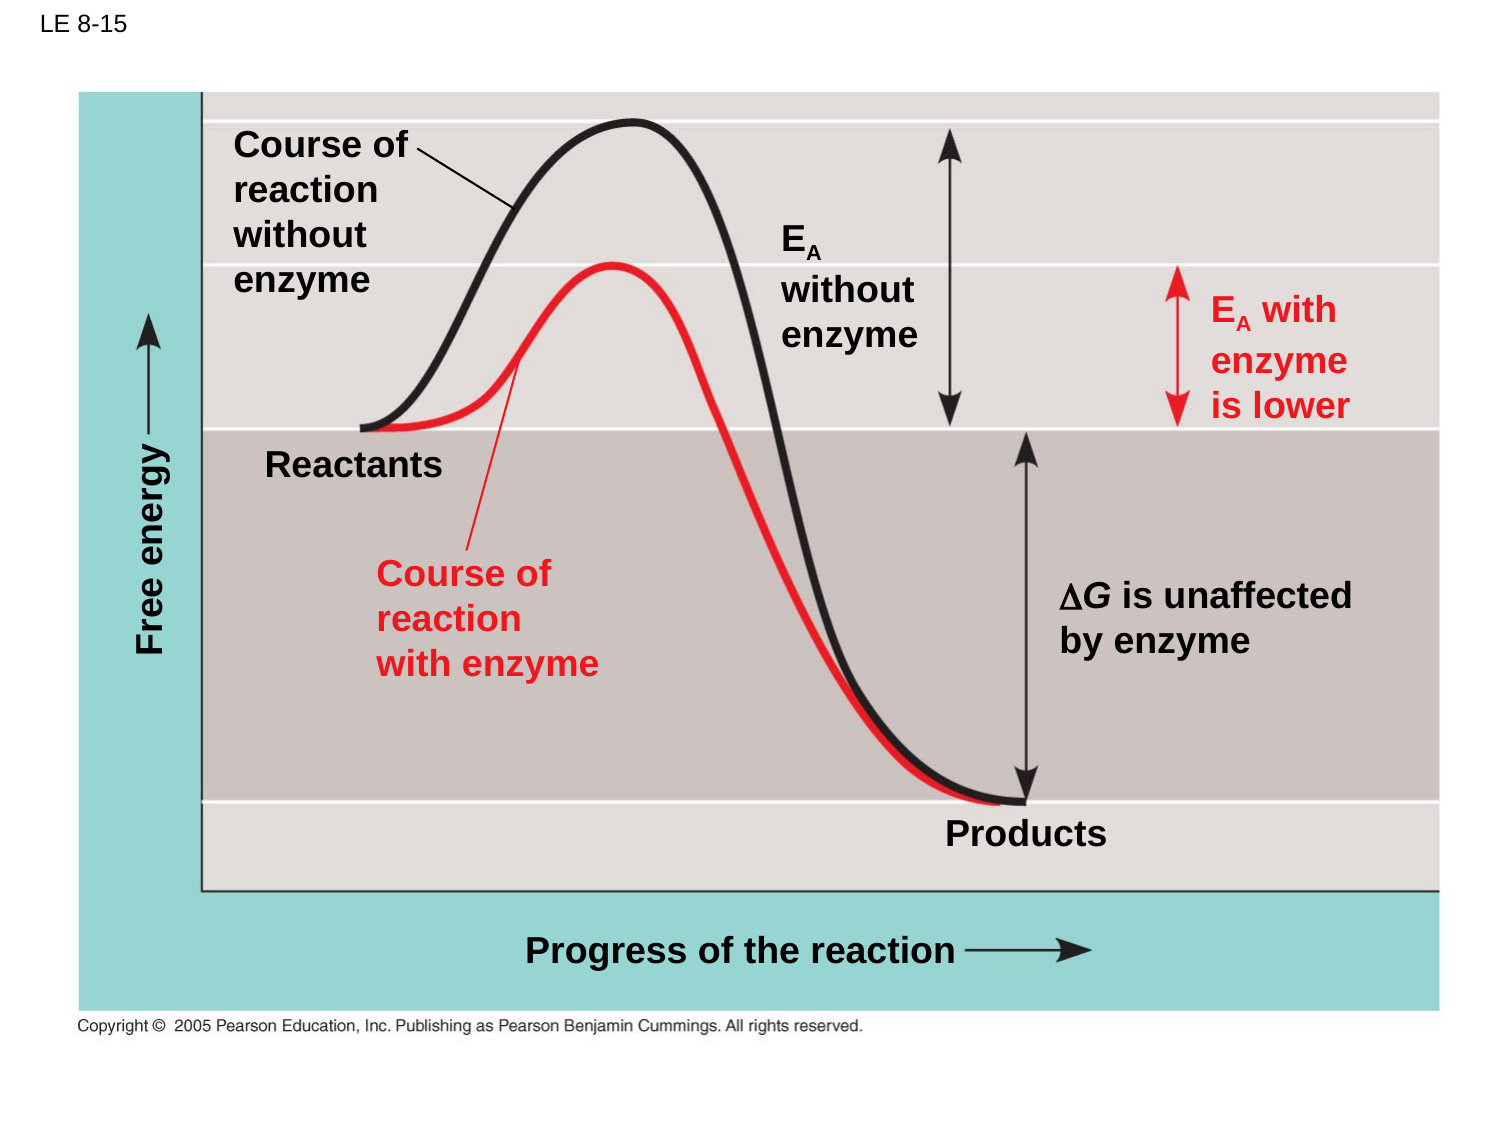

# LE 8-15
Course of
reaction
without
enzyme
EA
without
enzyme
EA with
enzyme
is lower
Reactants
Free energy
Course of
reaction
with enzyme
G is unaffected
by enzyme
Products
Progress of the reaction